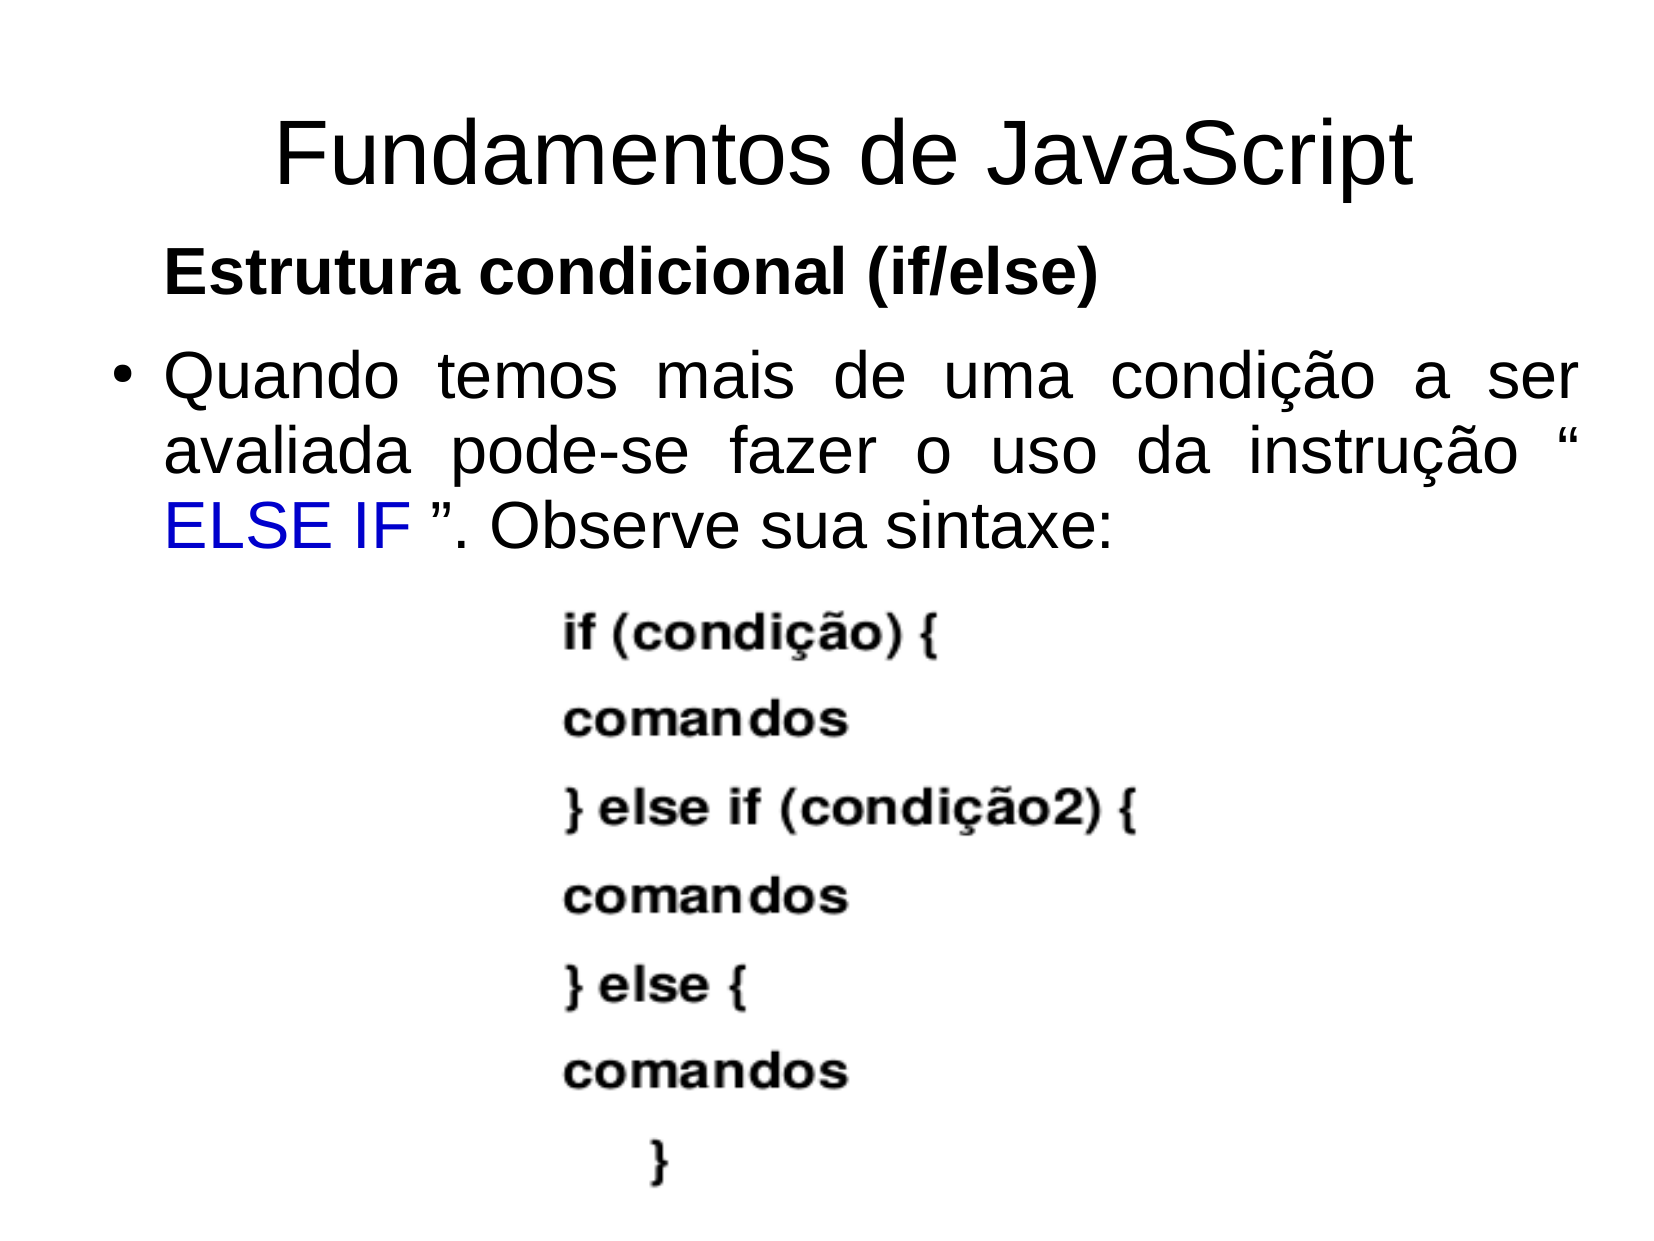

# Fundamentos de JavaScript
Estrutura condicional (if/else)
Quando temos mais de uma condição a ser avaliada pode-se fazer o uso da instrução “ ELSE IF ”. Observe sua sintaxe: